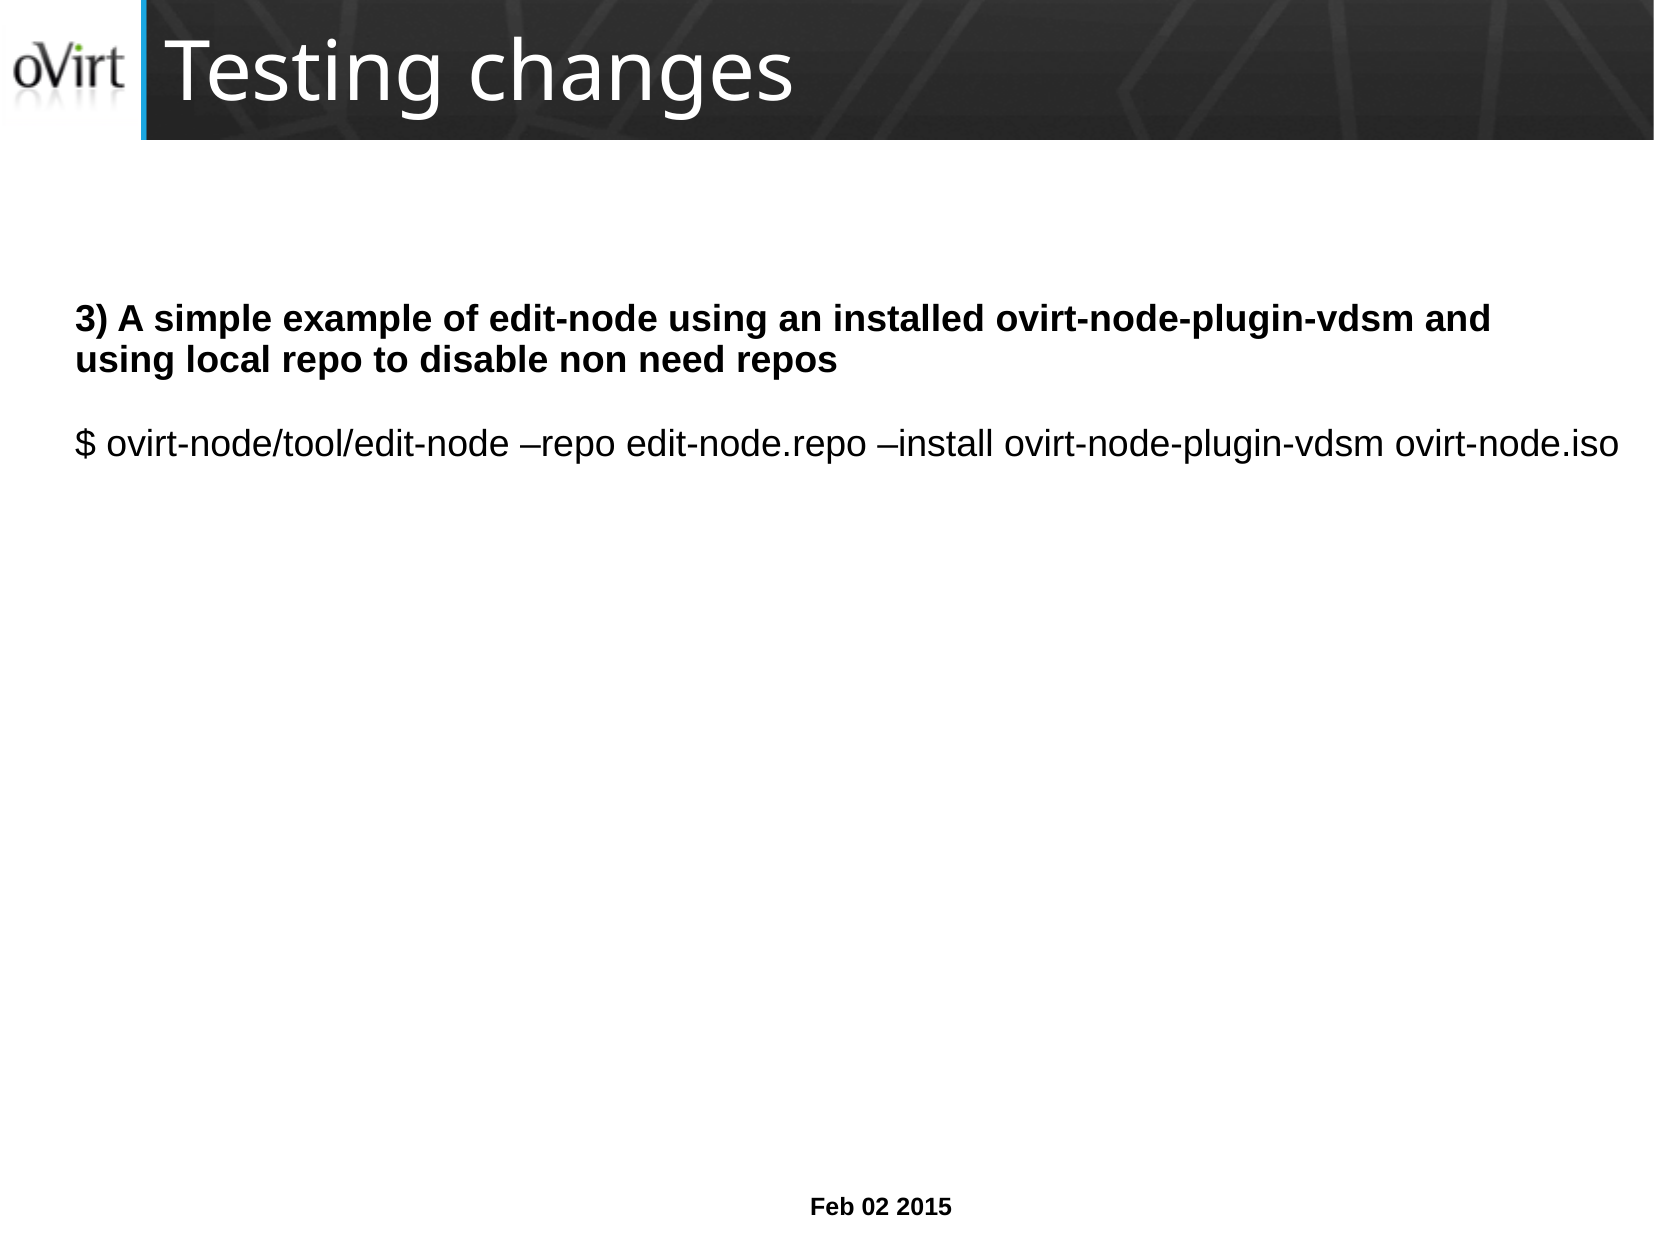

# Testing changes
3) A simple example of edit-node using an installed ovirt-node-plugin-vdsm and
using local repo to disable non need repos
$ ovirt-node/tool/edit-node –repo edit-node.repo –install ovirt-node-plugin-vdsm ovirt-node.iso